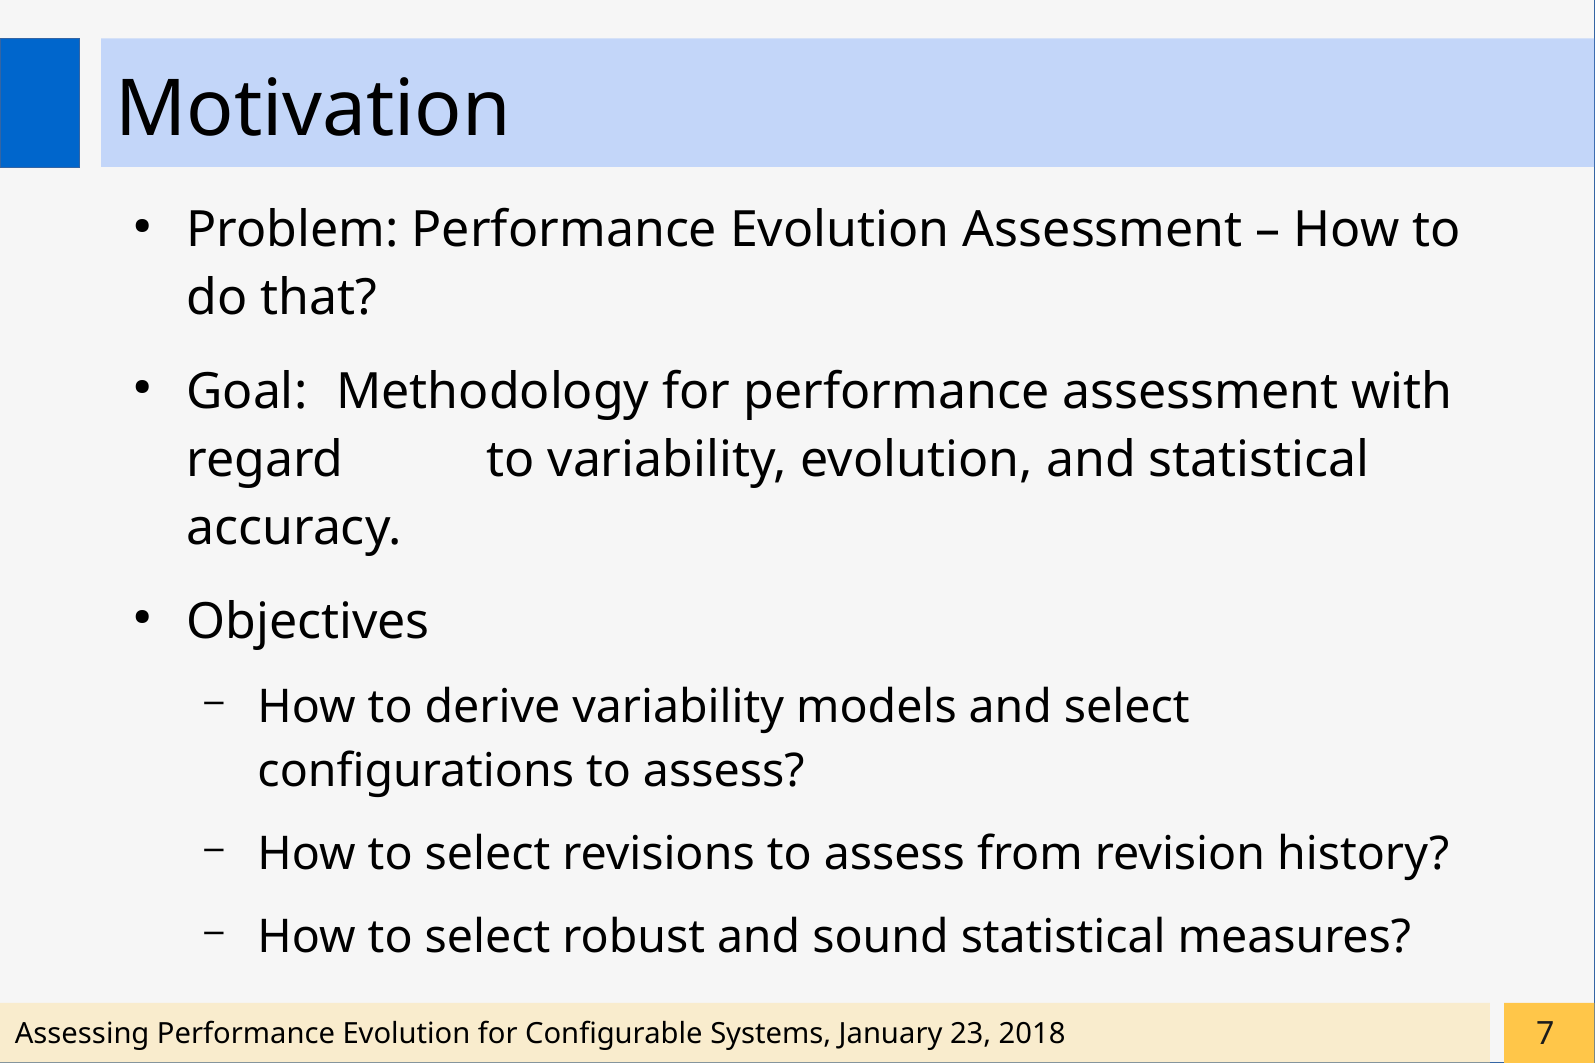

# Motivation
Problem: Performance Evolution Assessment – How to do that?
Goal: 	Methodology for performance assessment with regard 		to variability, evolution, and statistical accuracy.
Objectives
How to derive variability models and select configurations to assess?
How to select revisions to assess from revision history?
How to select robust and sound statistical measures?